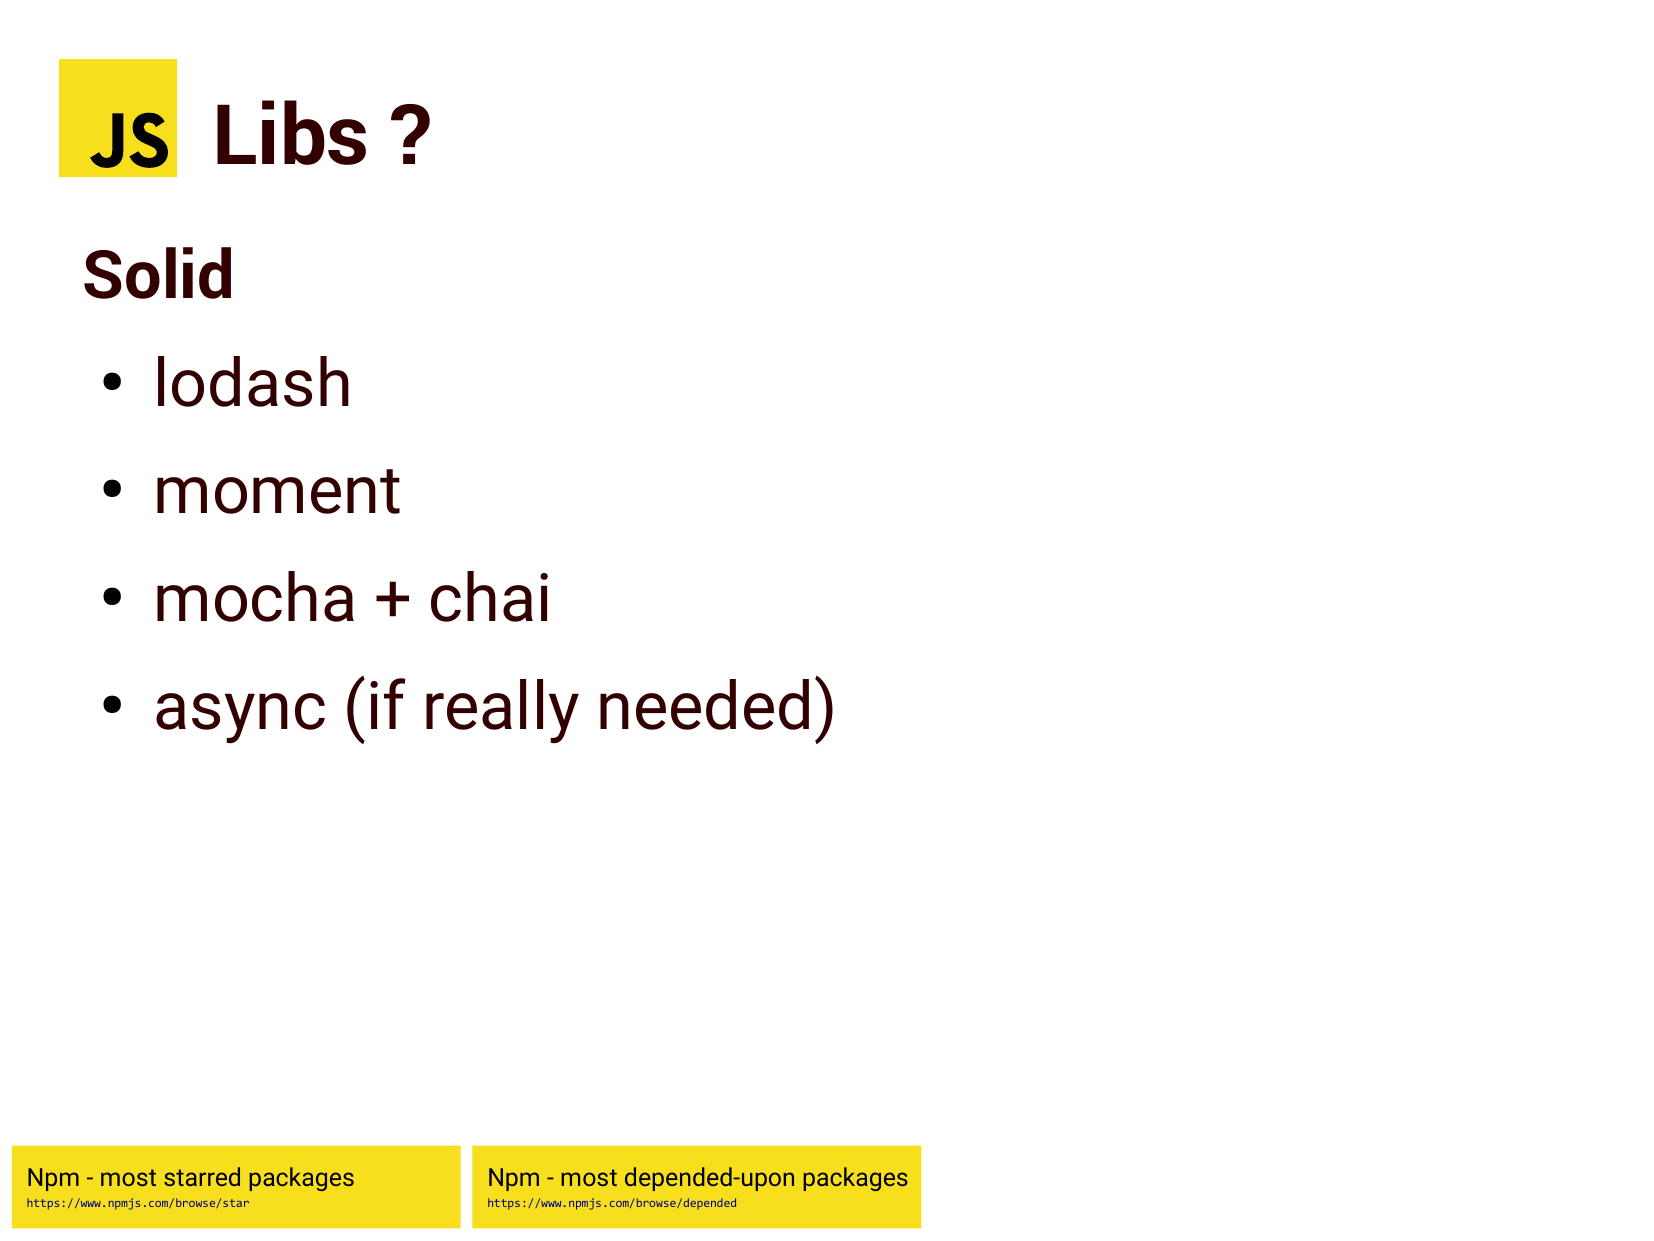

# Libs ?
Solid
lodash
moment
mocha + chai
async (if really needed)
Npm - most starred packages
https://www.npmjs.com/browse/star
Npm - most depended-upon packages
https://www.npmjs.com/browse/depended